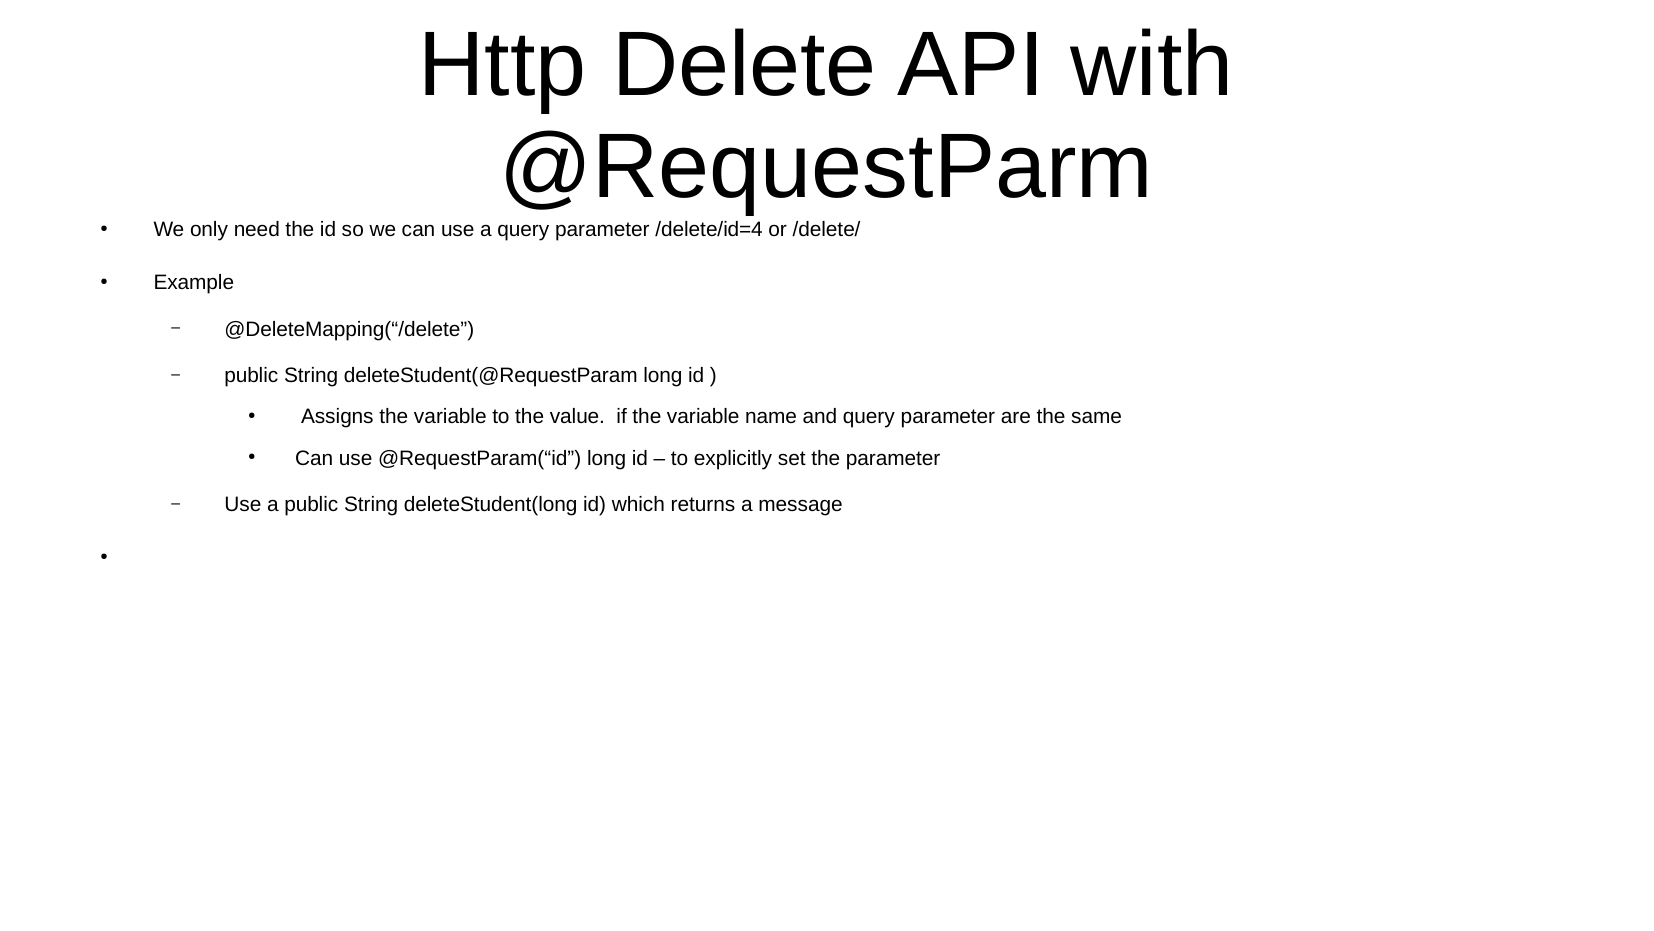

# Http Delete API with @RequestParm
We only need the id so we can use a query parameter /delete/id=4 or /delete/
Example
@DeleteMapping(“/delete”)
public String deleteStudent(@RequestParam long id )
 Assigns the variable to the value. if the variable name and query parameter are the same
Can use @RequestParam(“id”) long id – to explicitly set the parameter
Use a public String deleteStudent(long id) which returns a message